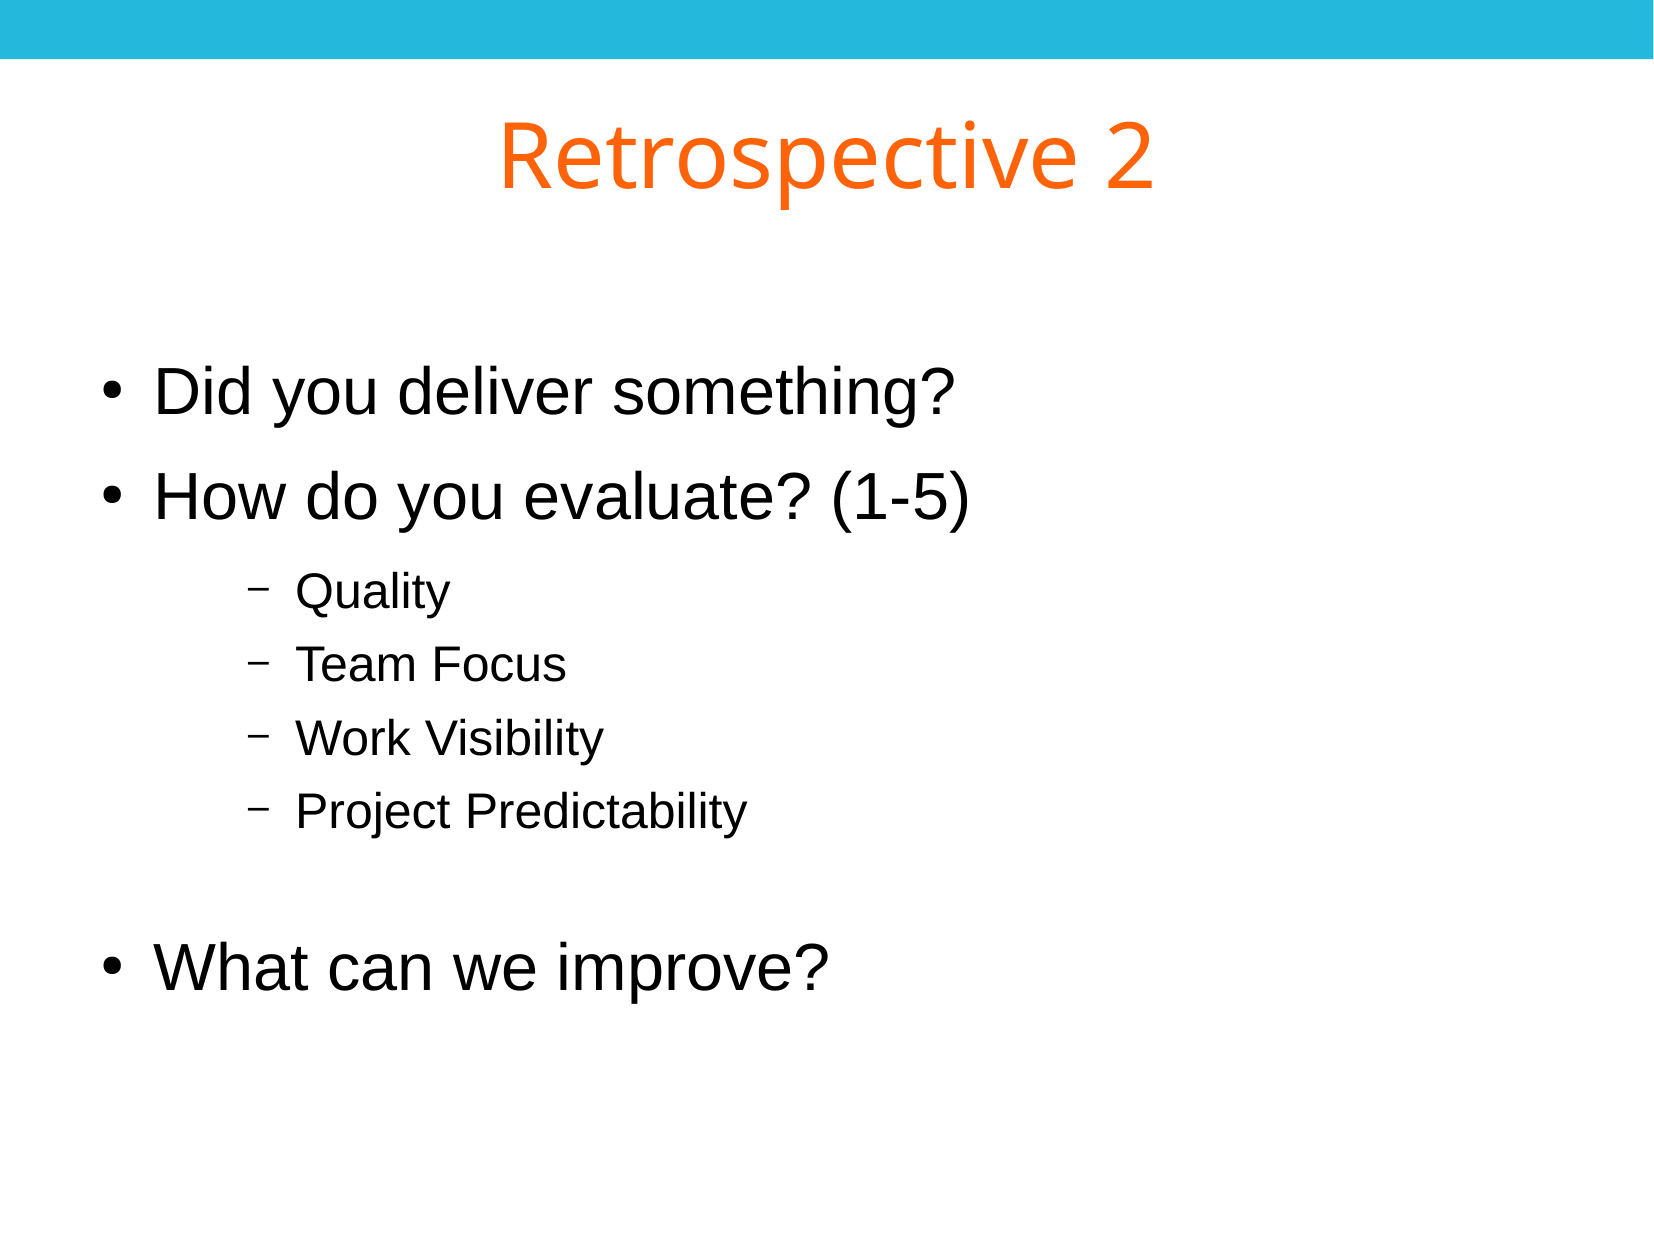

# Retrospective 2
Did you deliver something?
How do you evaluate? (1-5)
Quality
Team Focus
Work Visibility
Project Predictability
What can we improve?